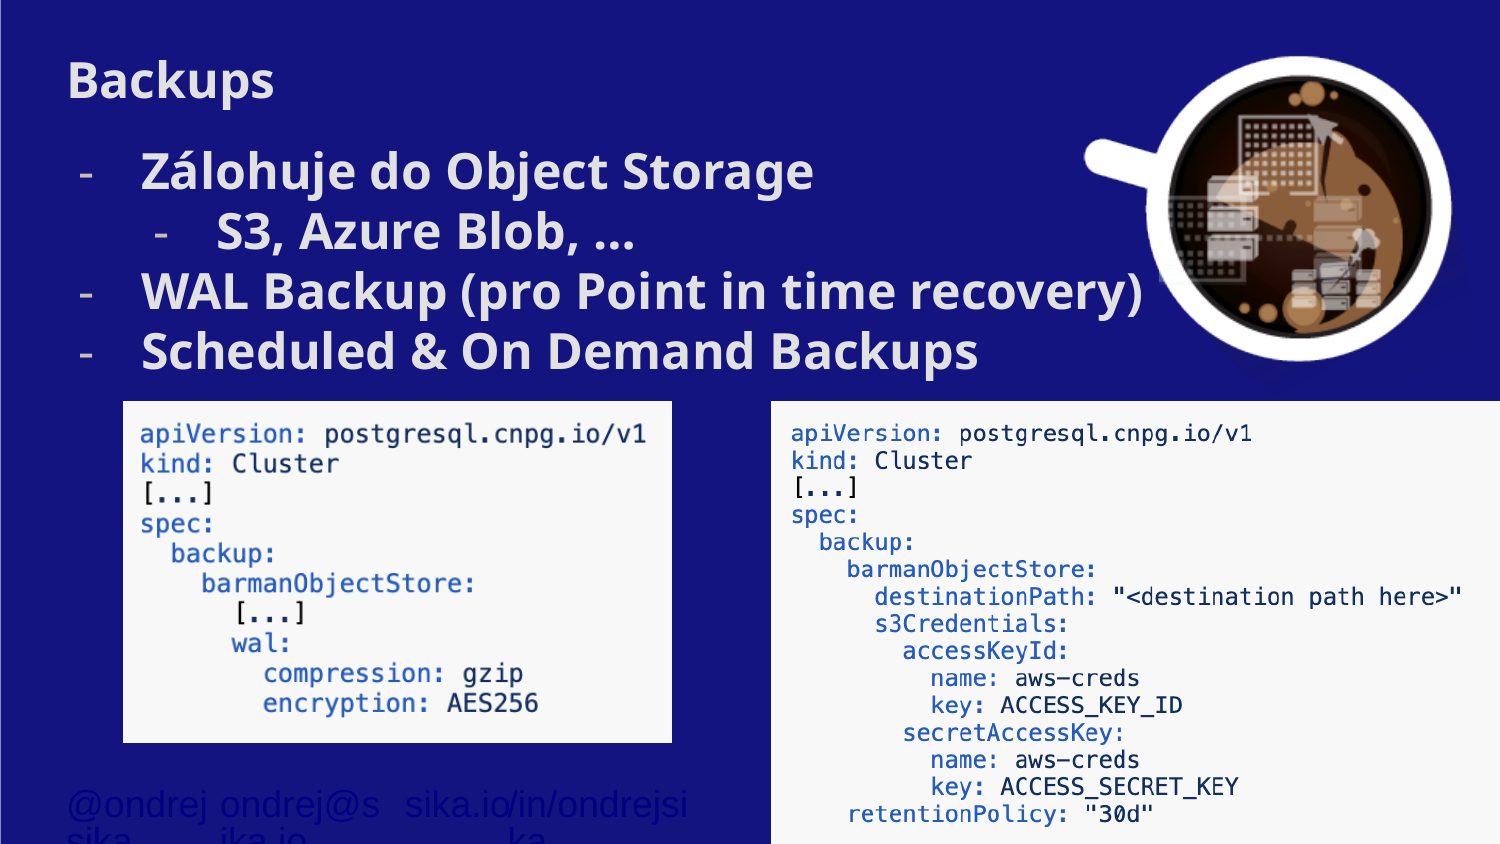

# Backups
Zálohuje do Object Storage
S3, Azure Blob, …
WAL Backup (pro Point in time recovery)
Scheduled & On Demand Backups